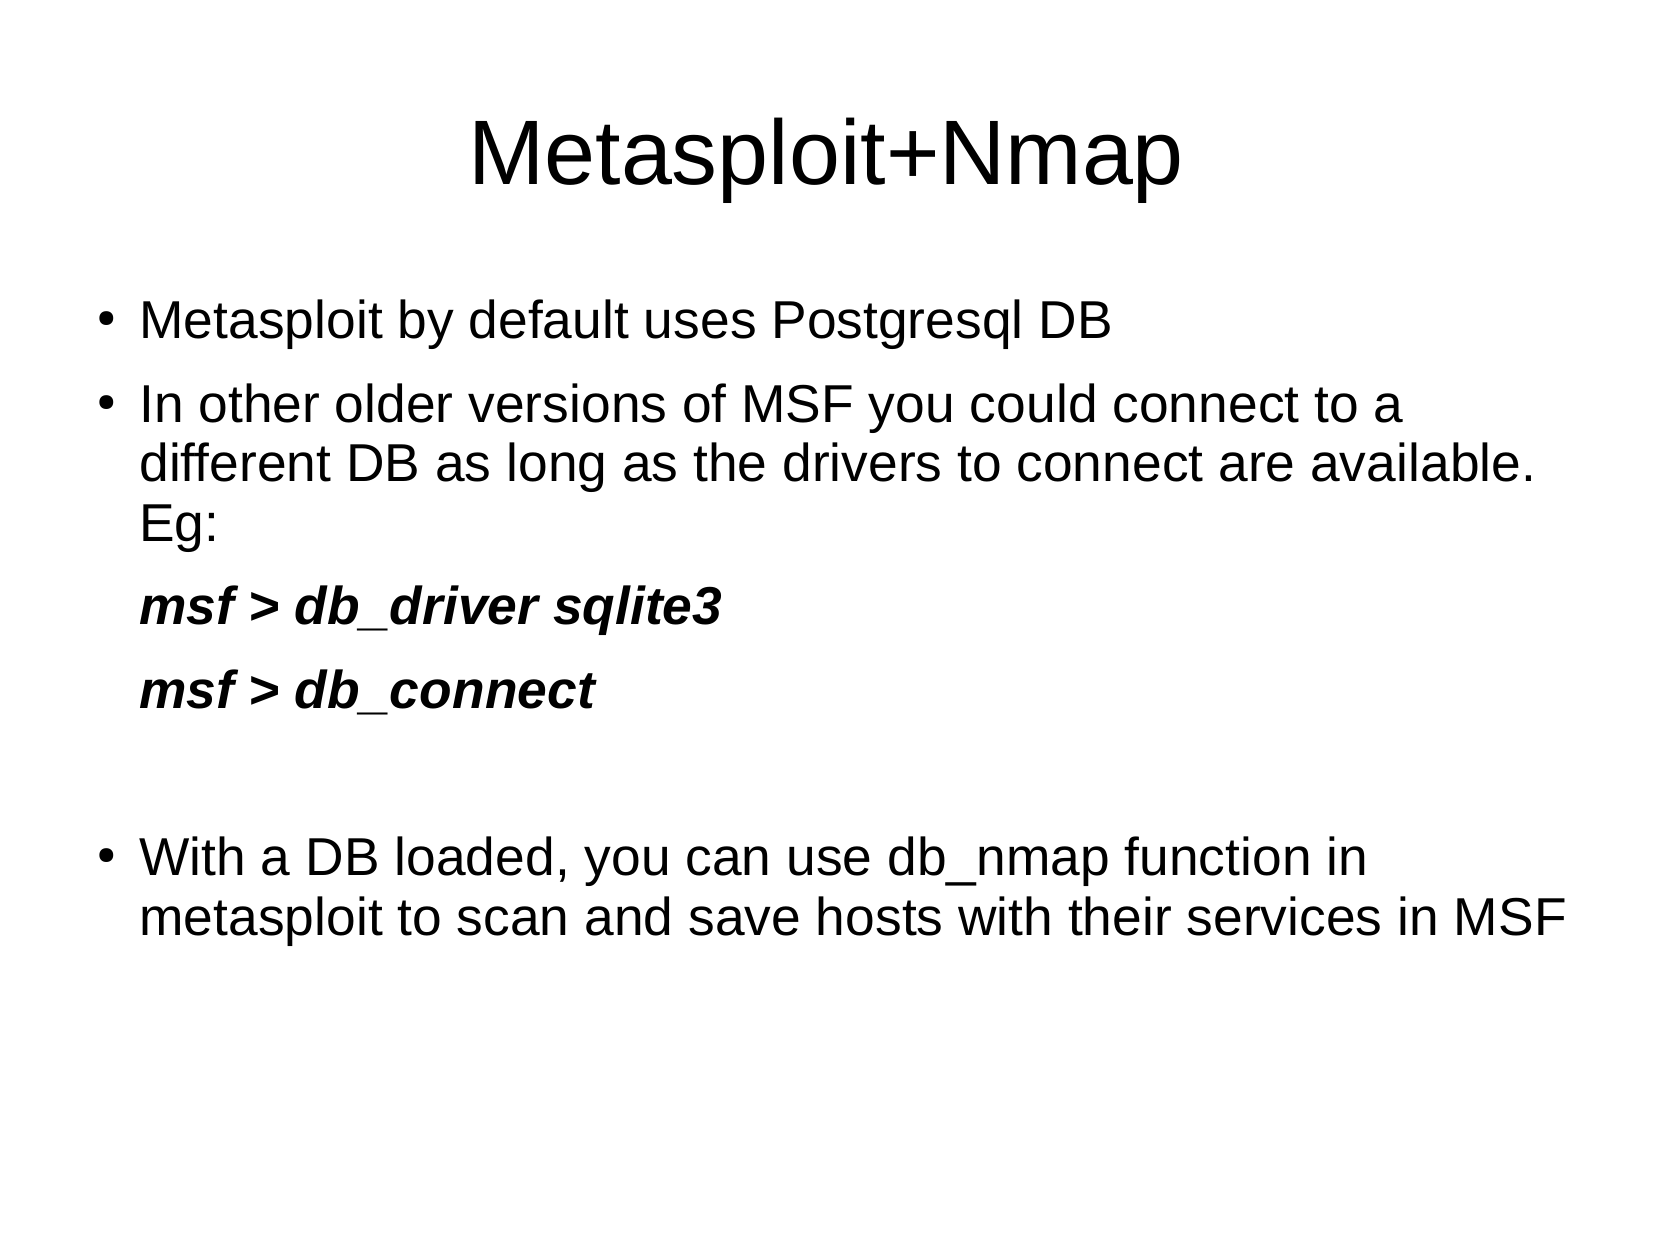

# Metasploit+Nmap
Metasploit by default uses Postgresql DB
In other older versions of MSF you could connect to a different DB as long as the drivers to connect are available. Eg:
msf > db_driver sqlite3
msf > db_connect
With a DB loaded, you can use db_nmap function in metasploit to scan and save hosts with their services in MSF